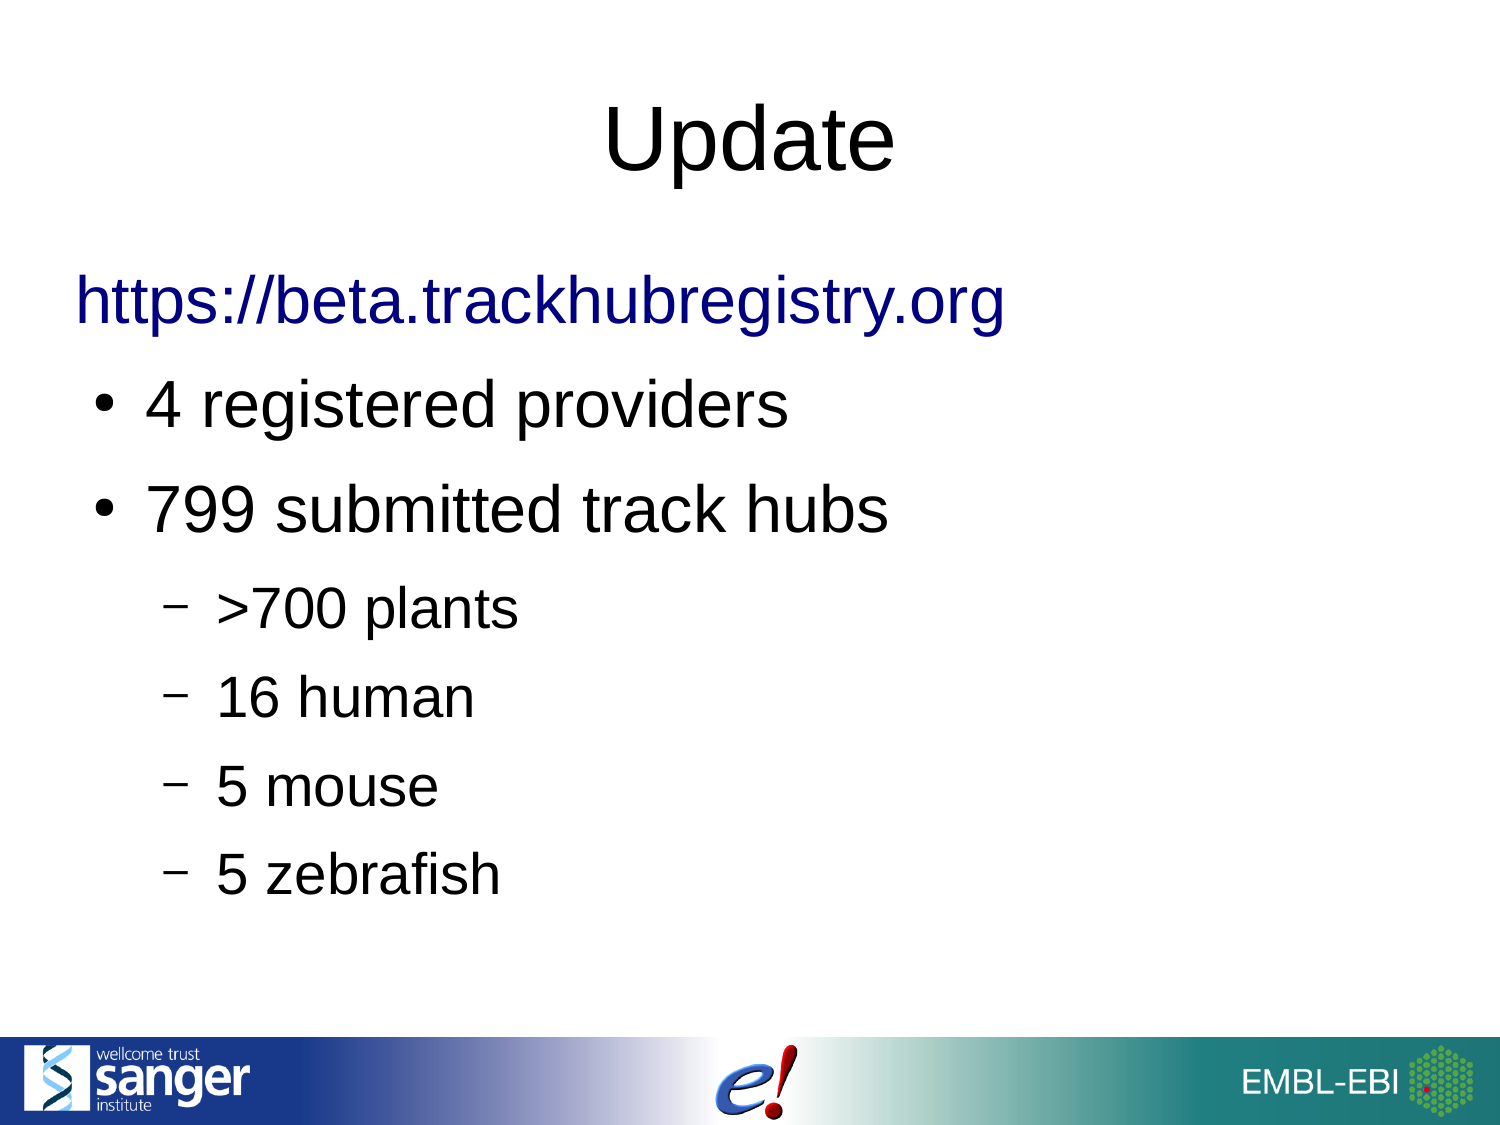

# Update
https://beta.trackhubregistry.org
4 registered providers
799 submitted track hubs
>700 plants
16 human
5 mouse
5 zebrafish